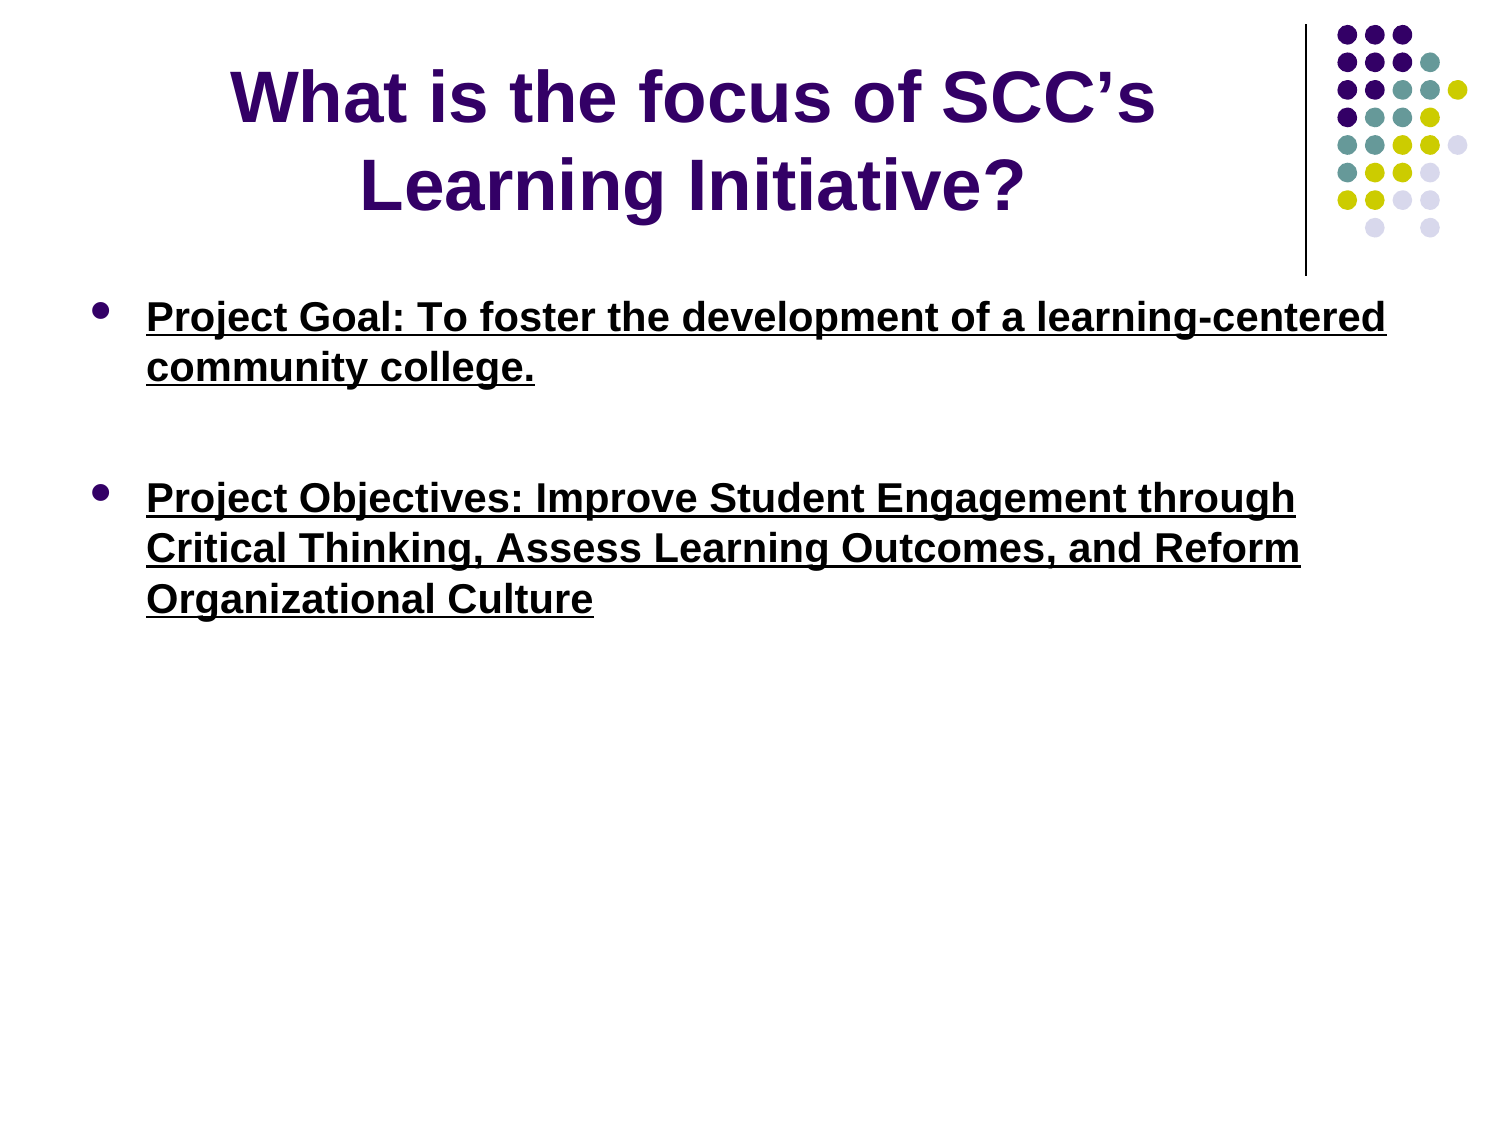

# What is the focus of SCC’s Learning Initiative?
Project Goal: To foster the development of a learning-centered community college.
Project Objectives: Improve Student Engagement through Critical Thinking, Assess Learning Outcomes, and Reform Organizational Culture